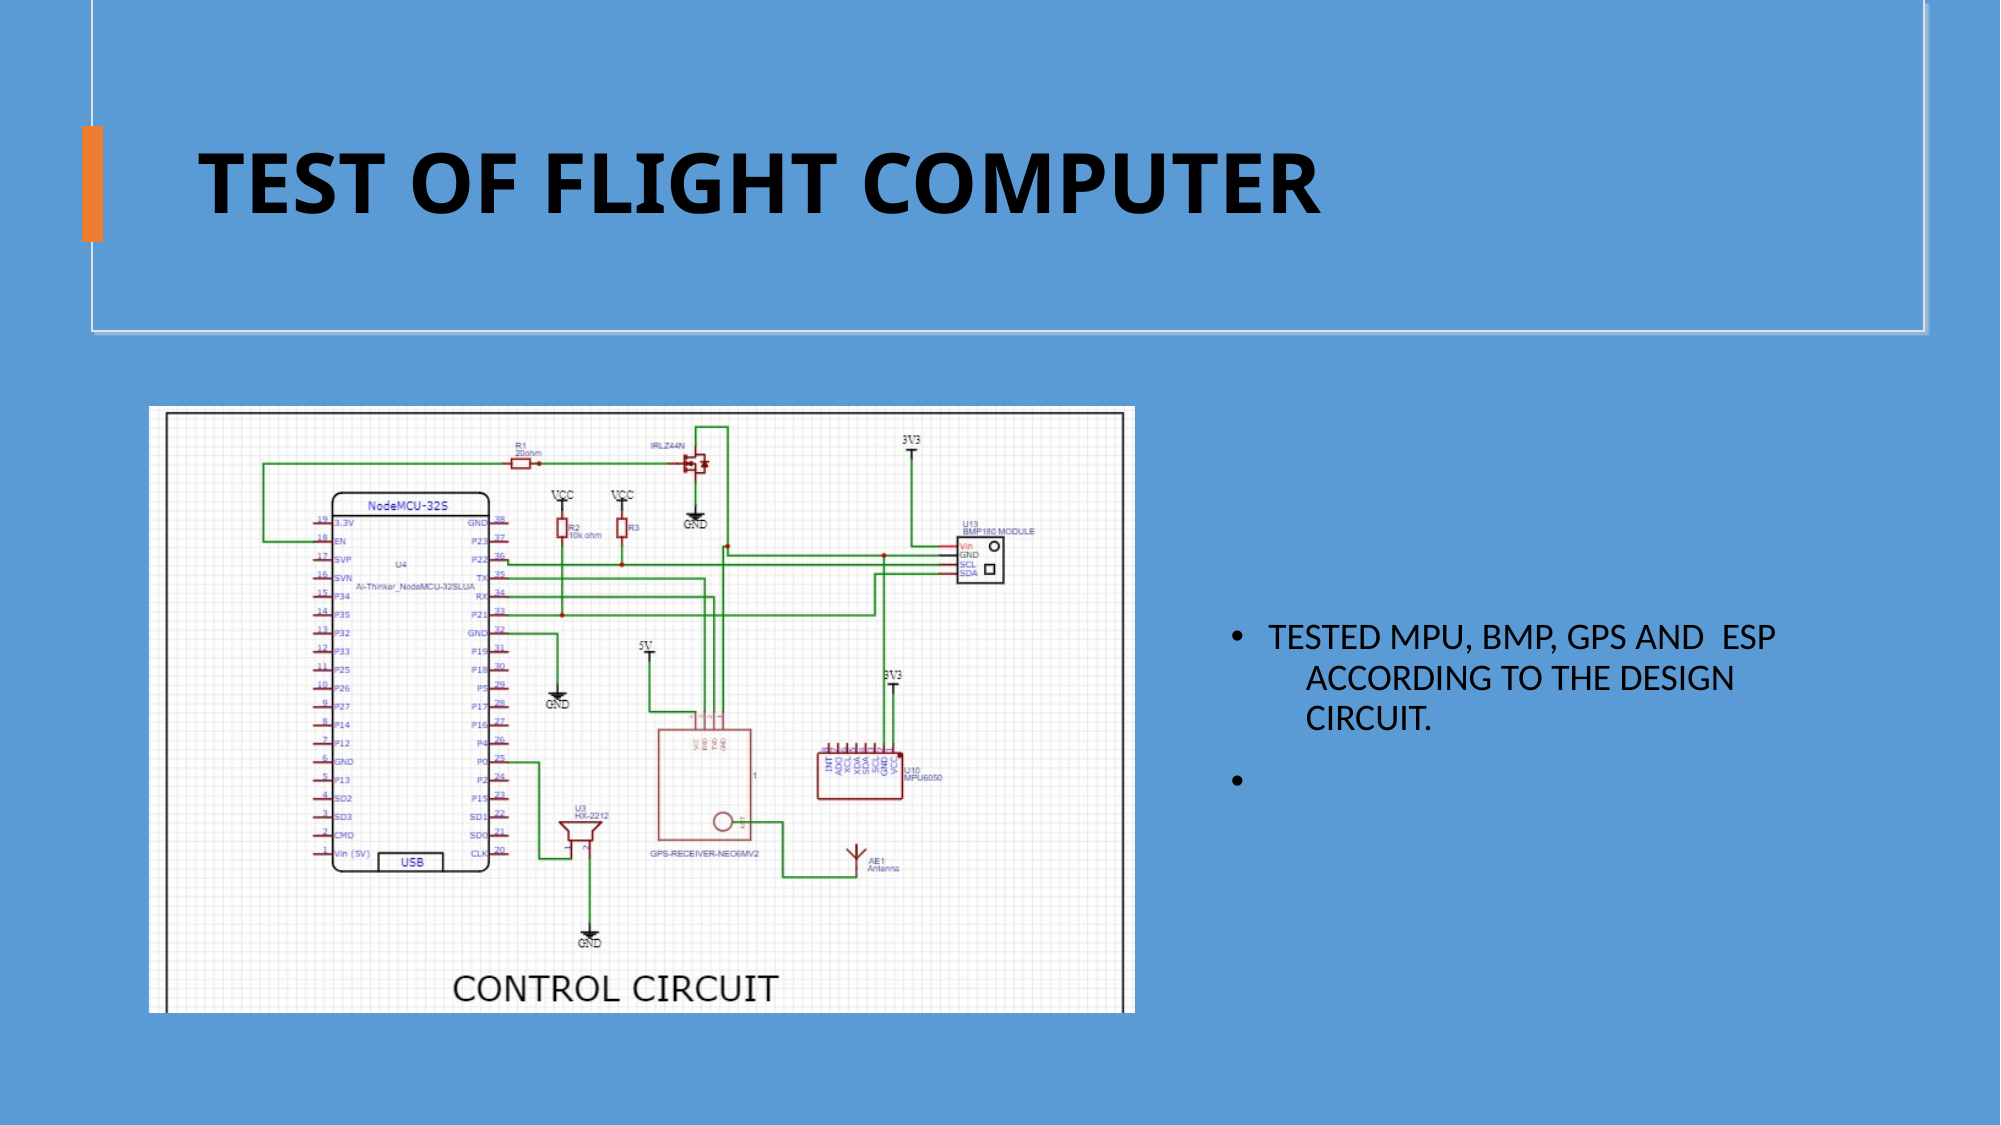

# TEST OF FLIGHT COMPUTER
TESTED MPU, BMP, GPS AND  ESP ACCORDING TO THE DESIGN CIRCUIT.